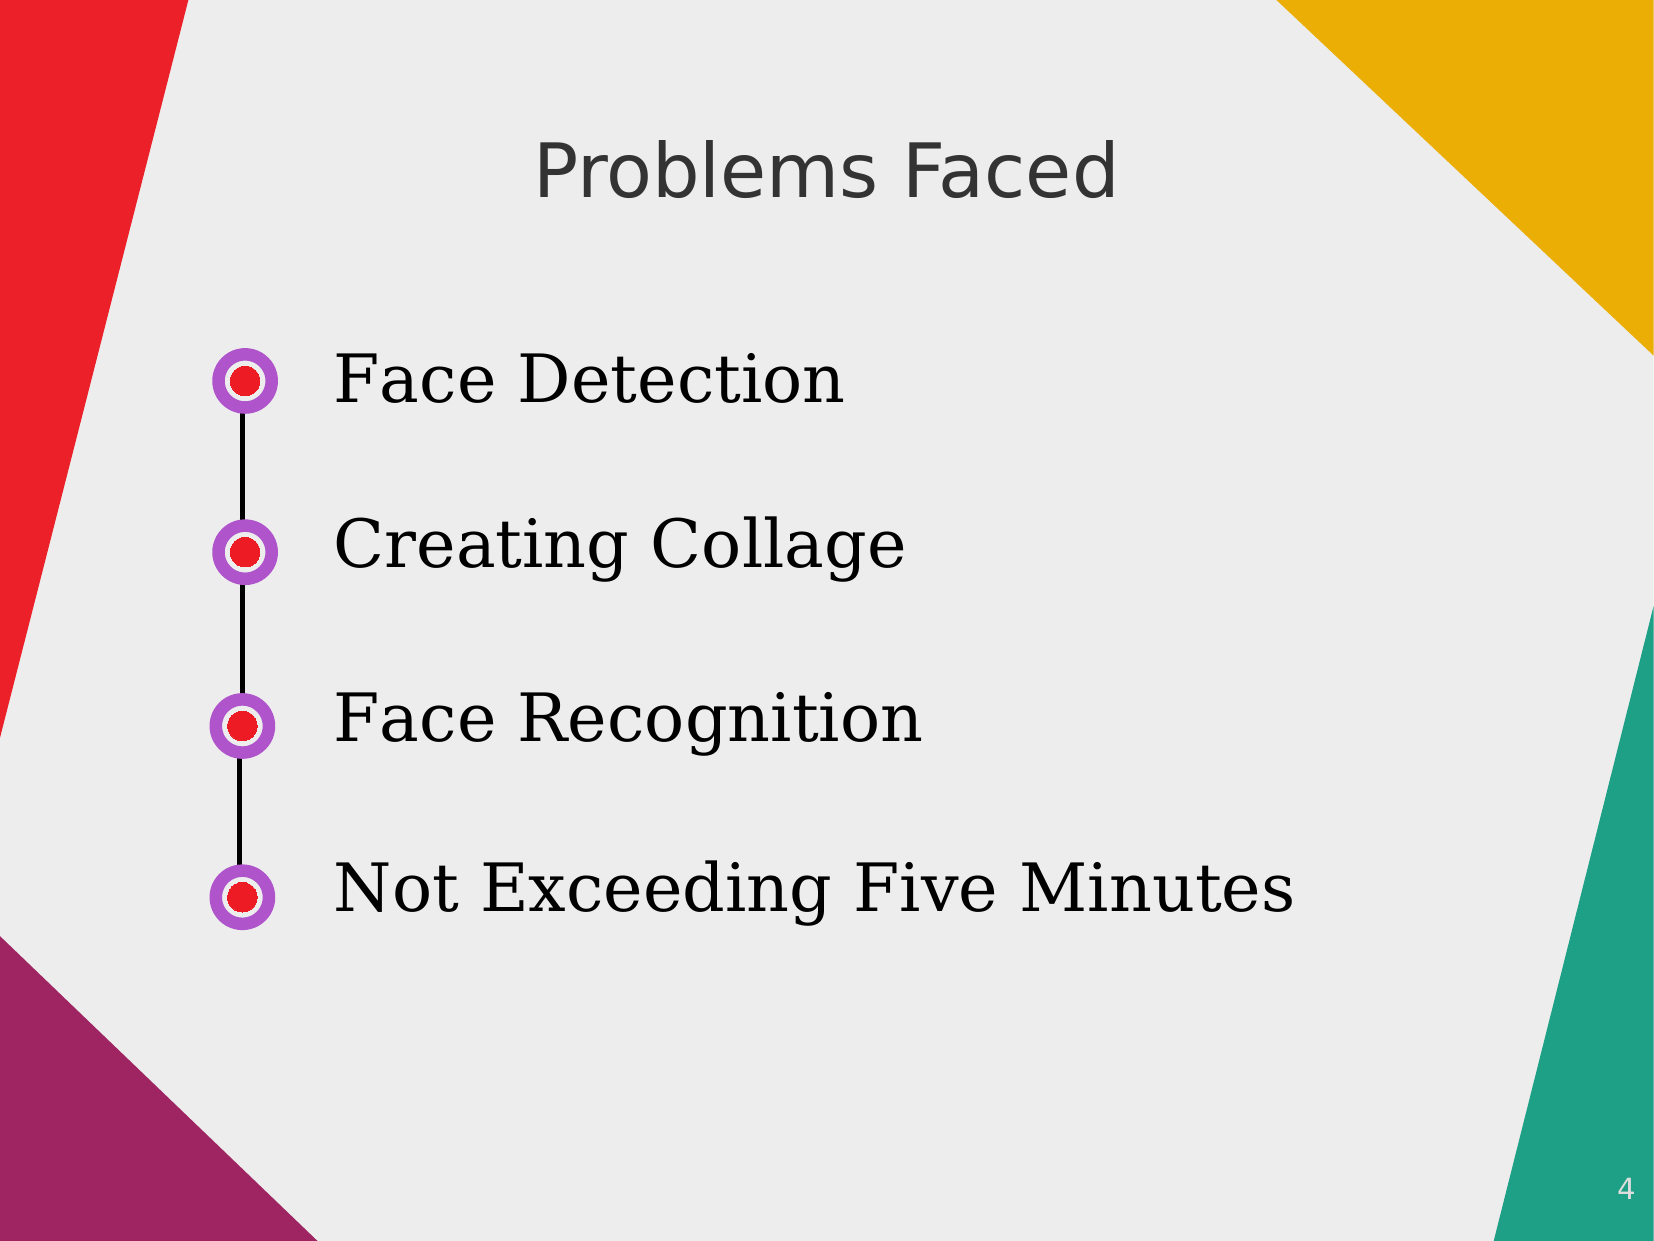

# Problems Faced
Face Detection
Creating Collage
Face Recognition
Not Exceeding Five Minutes
4